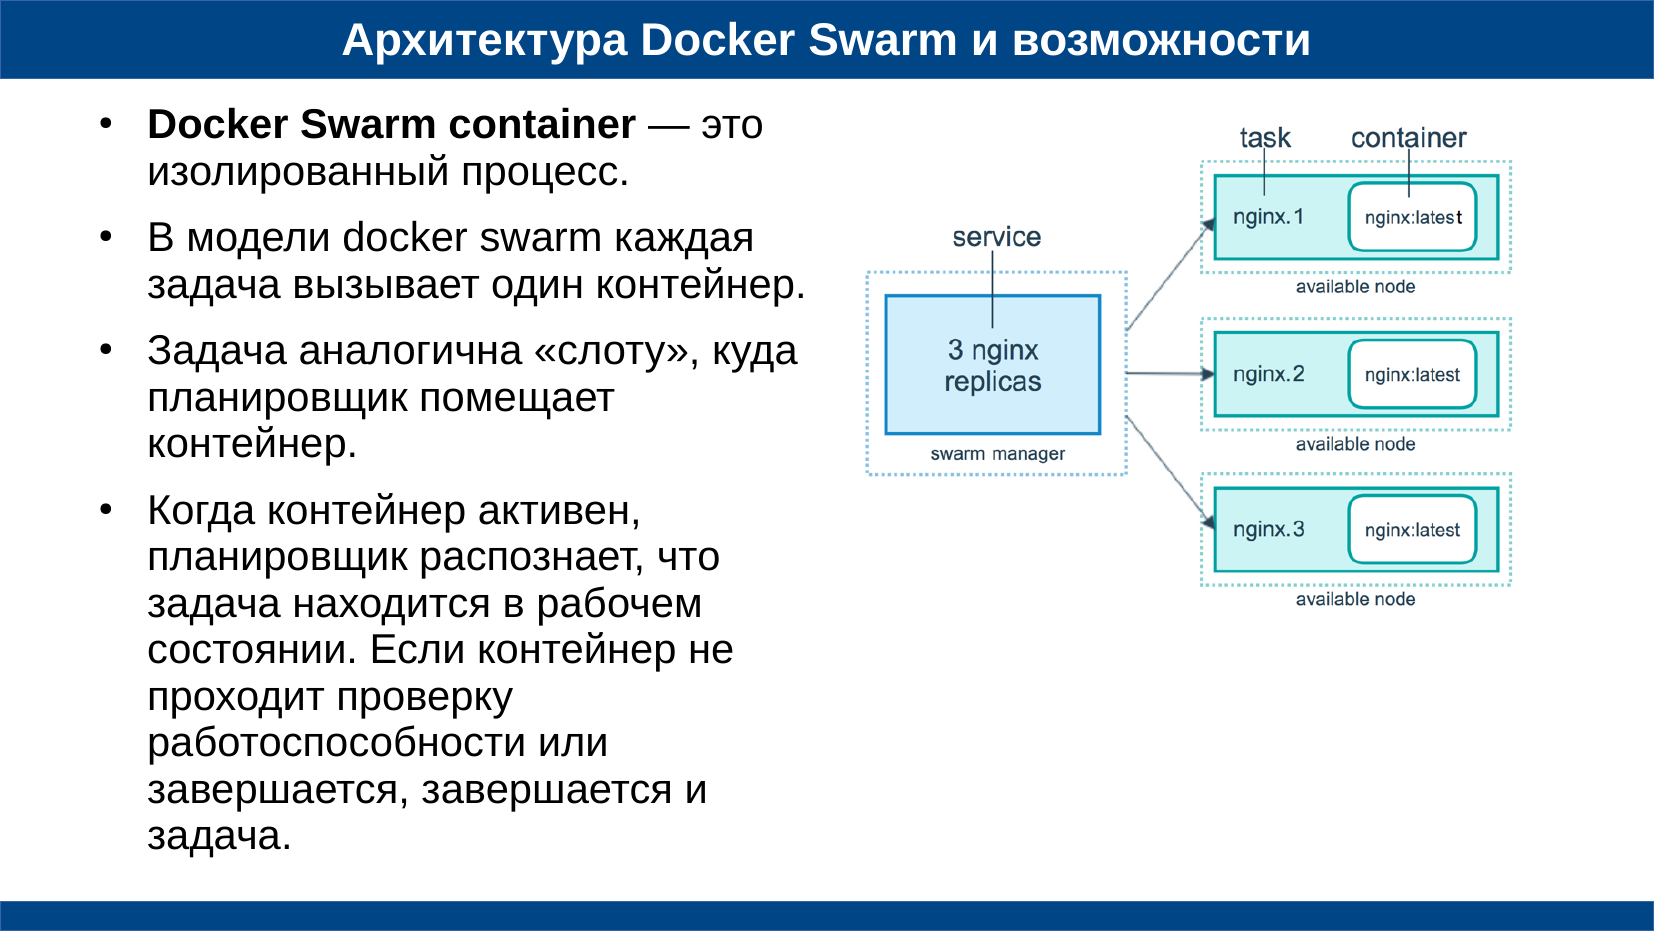

# Архитектура Docker Swarm и возможности
Docker Swarm container — это изолированный процесс.
В модели docker swarm каждая задача вызывает один контейнер.
Задача аналогична «слоту», куда планировщик помещает контейнер.
Когда контейнер активен, планировщик распознает, что задача находится в рабочем состоянии. Если контейнер не проходит проверку работоспособности или завершается, завершается и задача.